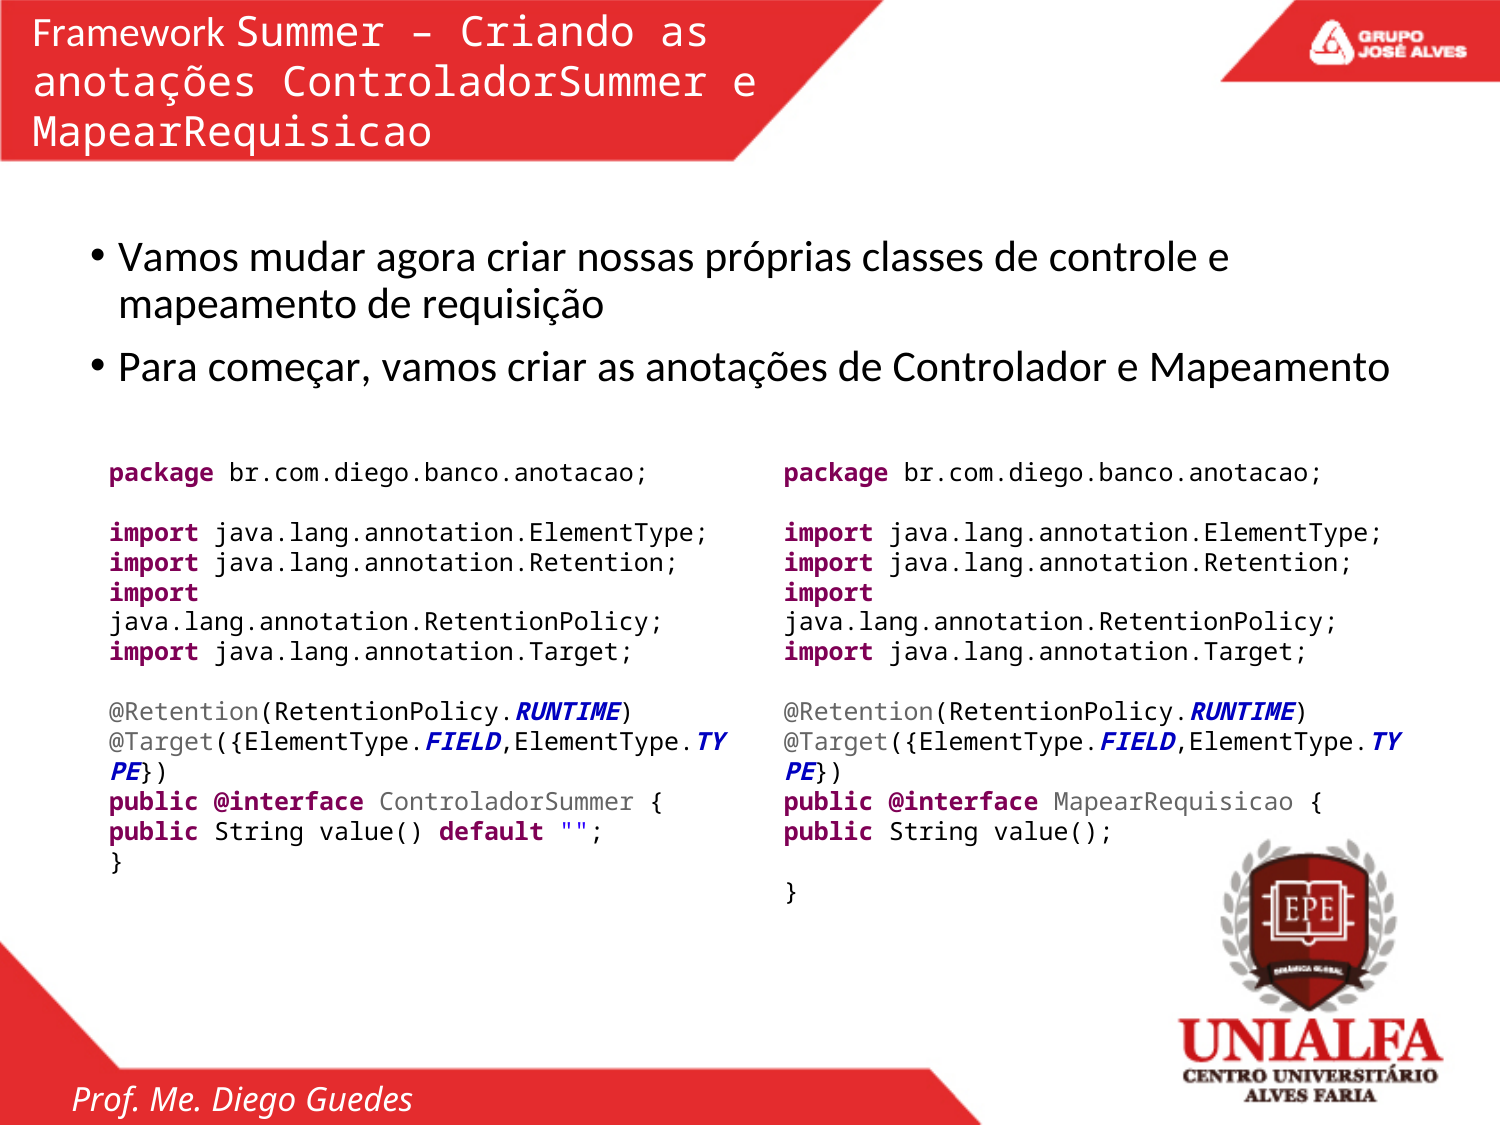

Framework Summer – Criando as anotações ControladorSummer e MapearRequisicao
# Vamos mudar agora criar nossas próprias classes de controle e mapeamento de requisição
Para começar, vamos criar as anotações de Controlador e Mapeamento
package br.com.diego.banco.anotacao;
import java.lang.annotation.ElementType;
import java.lang.annotation.Retention;
import java.lang.annotation.RetentionPolicy;
import java.lang.annotation.Target;
@Retention(RetentionPolicy.RUNTIME)
@Target({ElementType.FIELD,ElementType.TYPE})
public @interface ControladorSummer {
public String value() default "";
}
package br.com.diego.banco.anotacao;
import java.lang.annotation.ElementType;
import java.lang.annotation.Retention;
import java.lang.annotation.RetentionPolicy;
import java.lang.annotation.Target;
@Retention(RetentionPolicy.RUNTIME)
@Target({ElementType.FIELD,ElementType.TYPE})
public @interface MapearRequisicao {
public String value();
}
Prof. Me. Diego Guedes